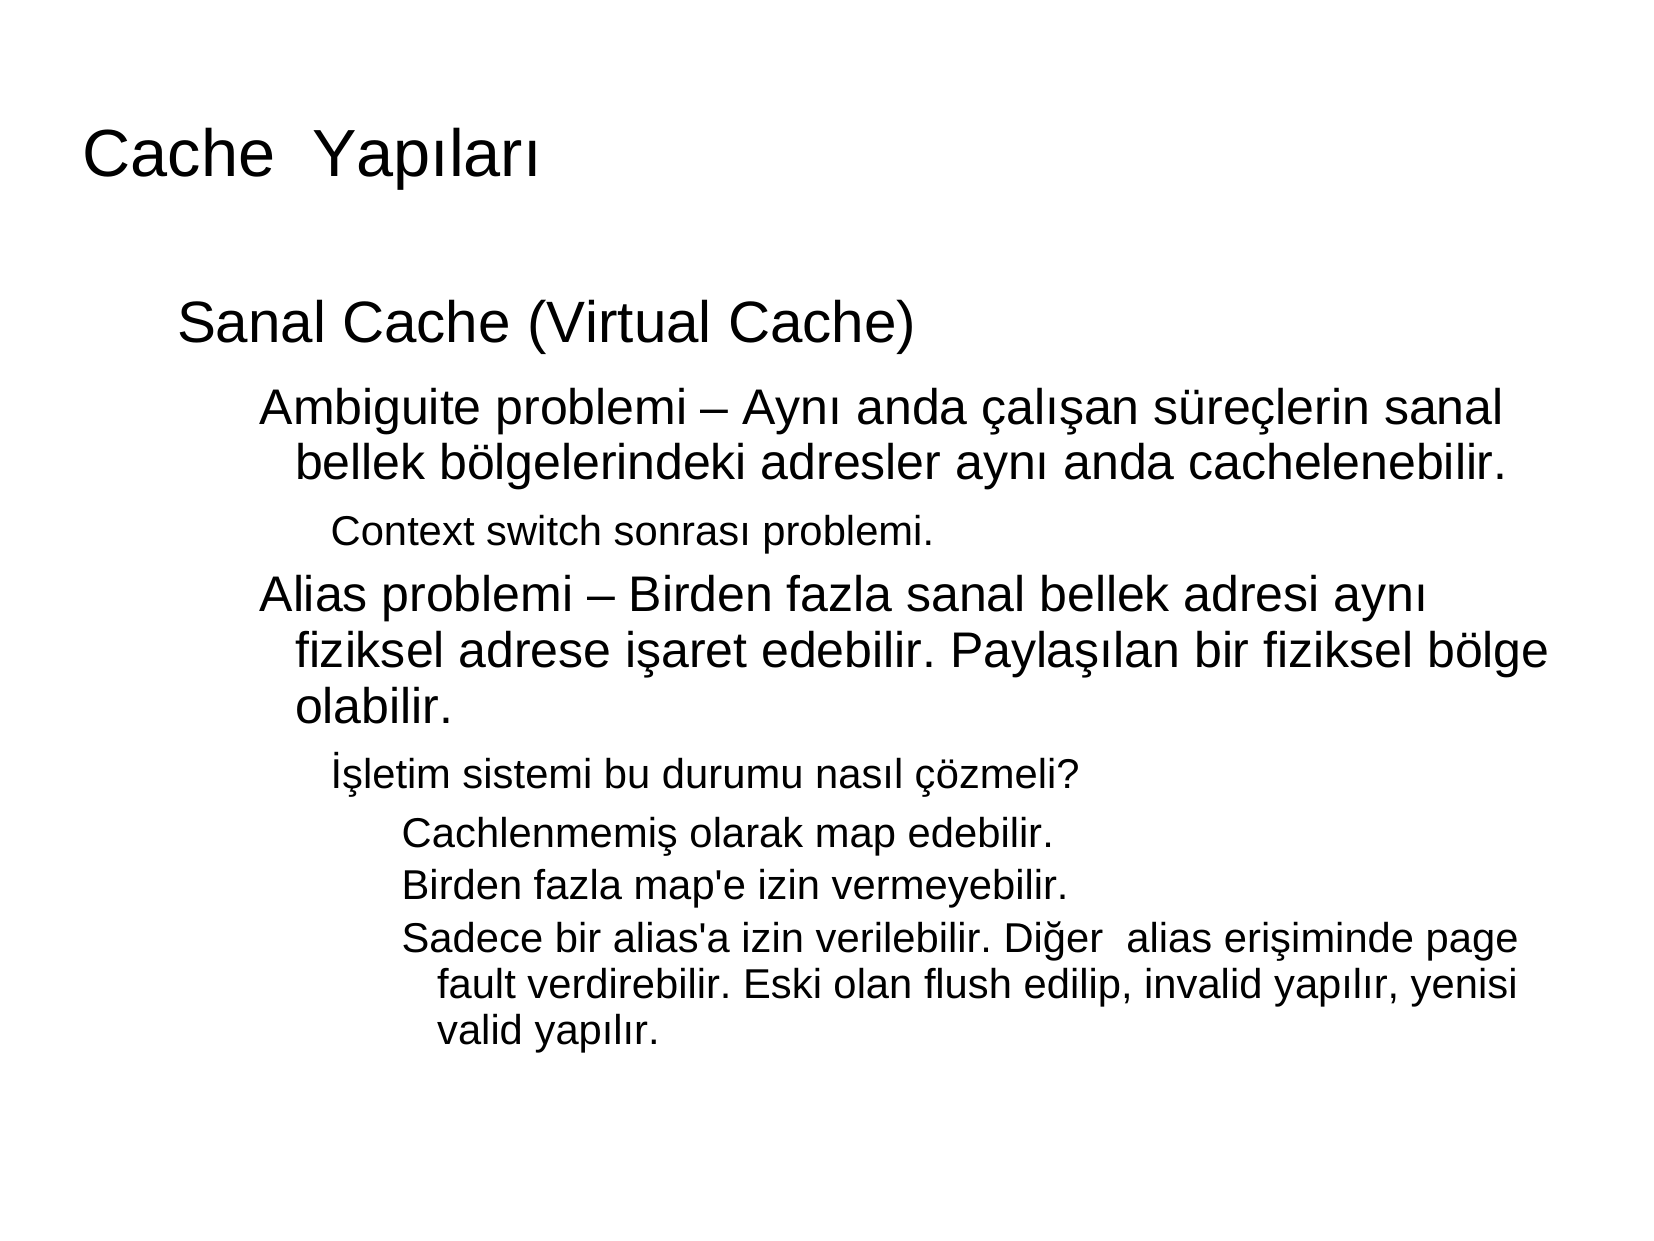

# Cache Yapıları
Sanal Cache (Virtual Cache)
Ambiguite problemi – Aynı anda çalışan süreçlerin sanal bellek bölgelerindeki adresler aynı anda cachelenebilir.
Context switch sonrası problemi.
Alias problemi – Birden fazla sanal bellek adresi aynı fiziksel adrese işaret edebilir. Paylaşılan bir fiziksel bölge olabilir.
İşletim sistemi bu durumu nasıl çözmeli?
Cachlenmemiş olarak map edebilir.
Birden fazla map'e izin vermeyebilir.
Sadece bir alias'a izin verilebilir. Diğer alias erişiminde page fault verdirebilir. Eski olan flush edilip, invalid yapılır, yenisi valid yapılır.